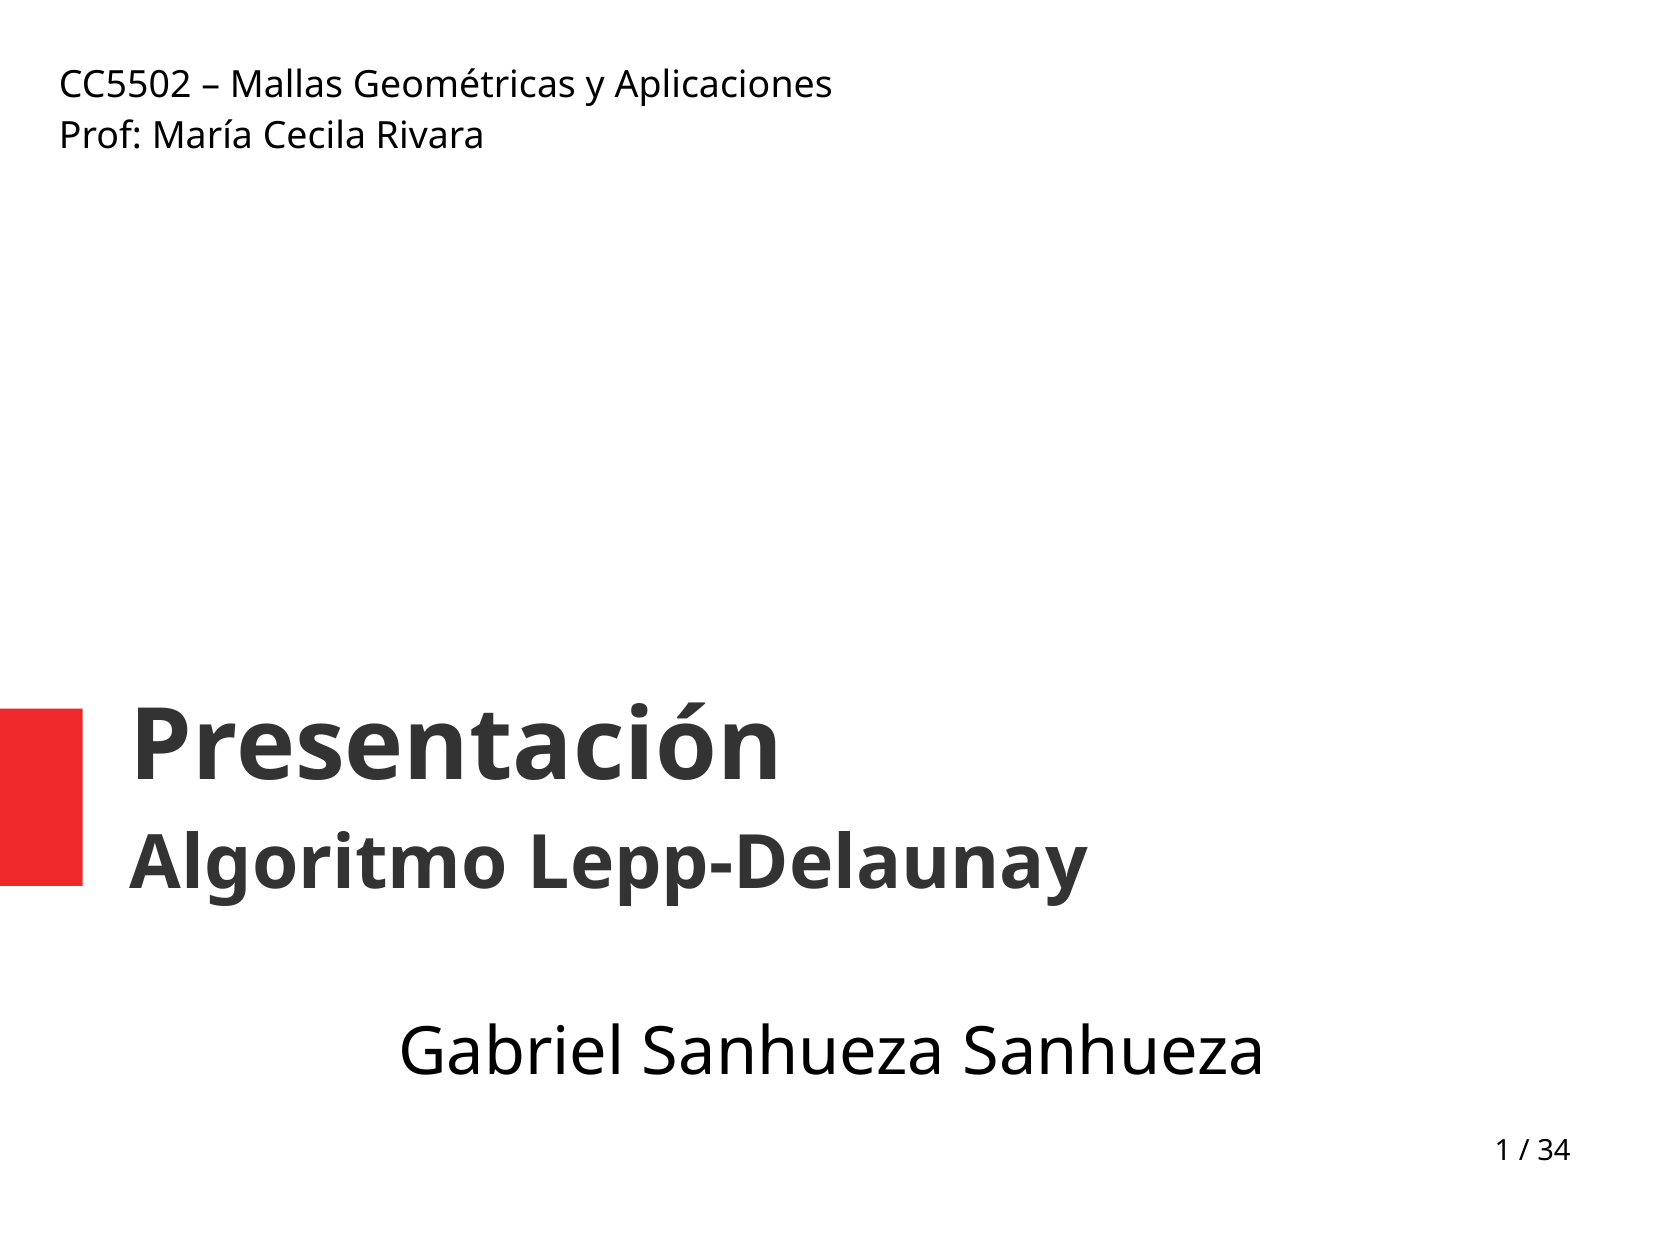

CC5502 – Mallas Geométricas y Aplicaciones
Prof: María Cecila Rivara
# Presentación Algoritmo Lepp-Delaunay
Gabriel Sanhueza Sanhueza
1